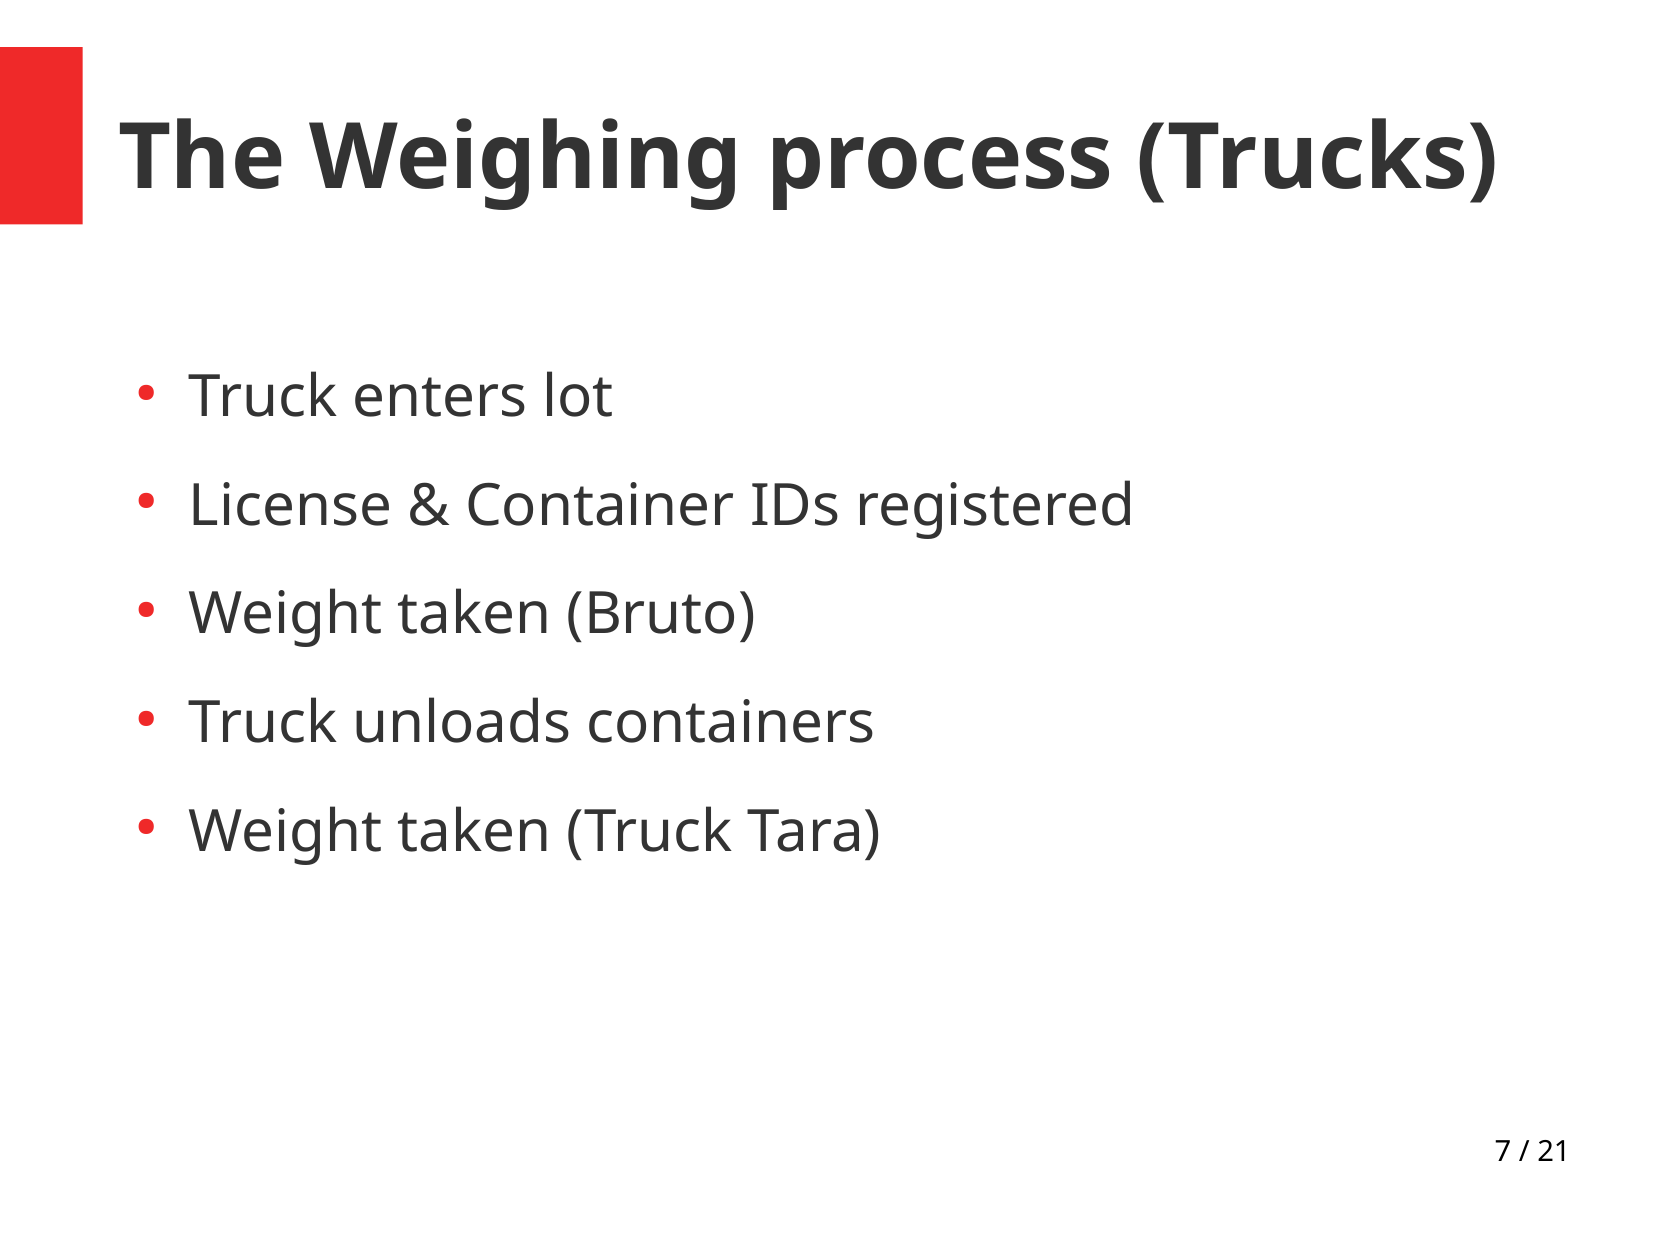

# The Weighing process (Trucks)
Truck enters lot
License & Container IDs registered
Weight taken (Bruto)
Truck unloads containers
Weight taken (Truck Tara)
7